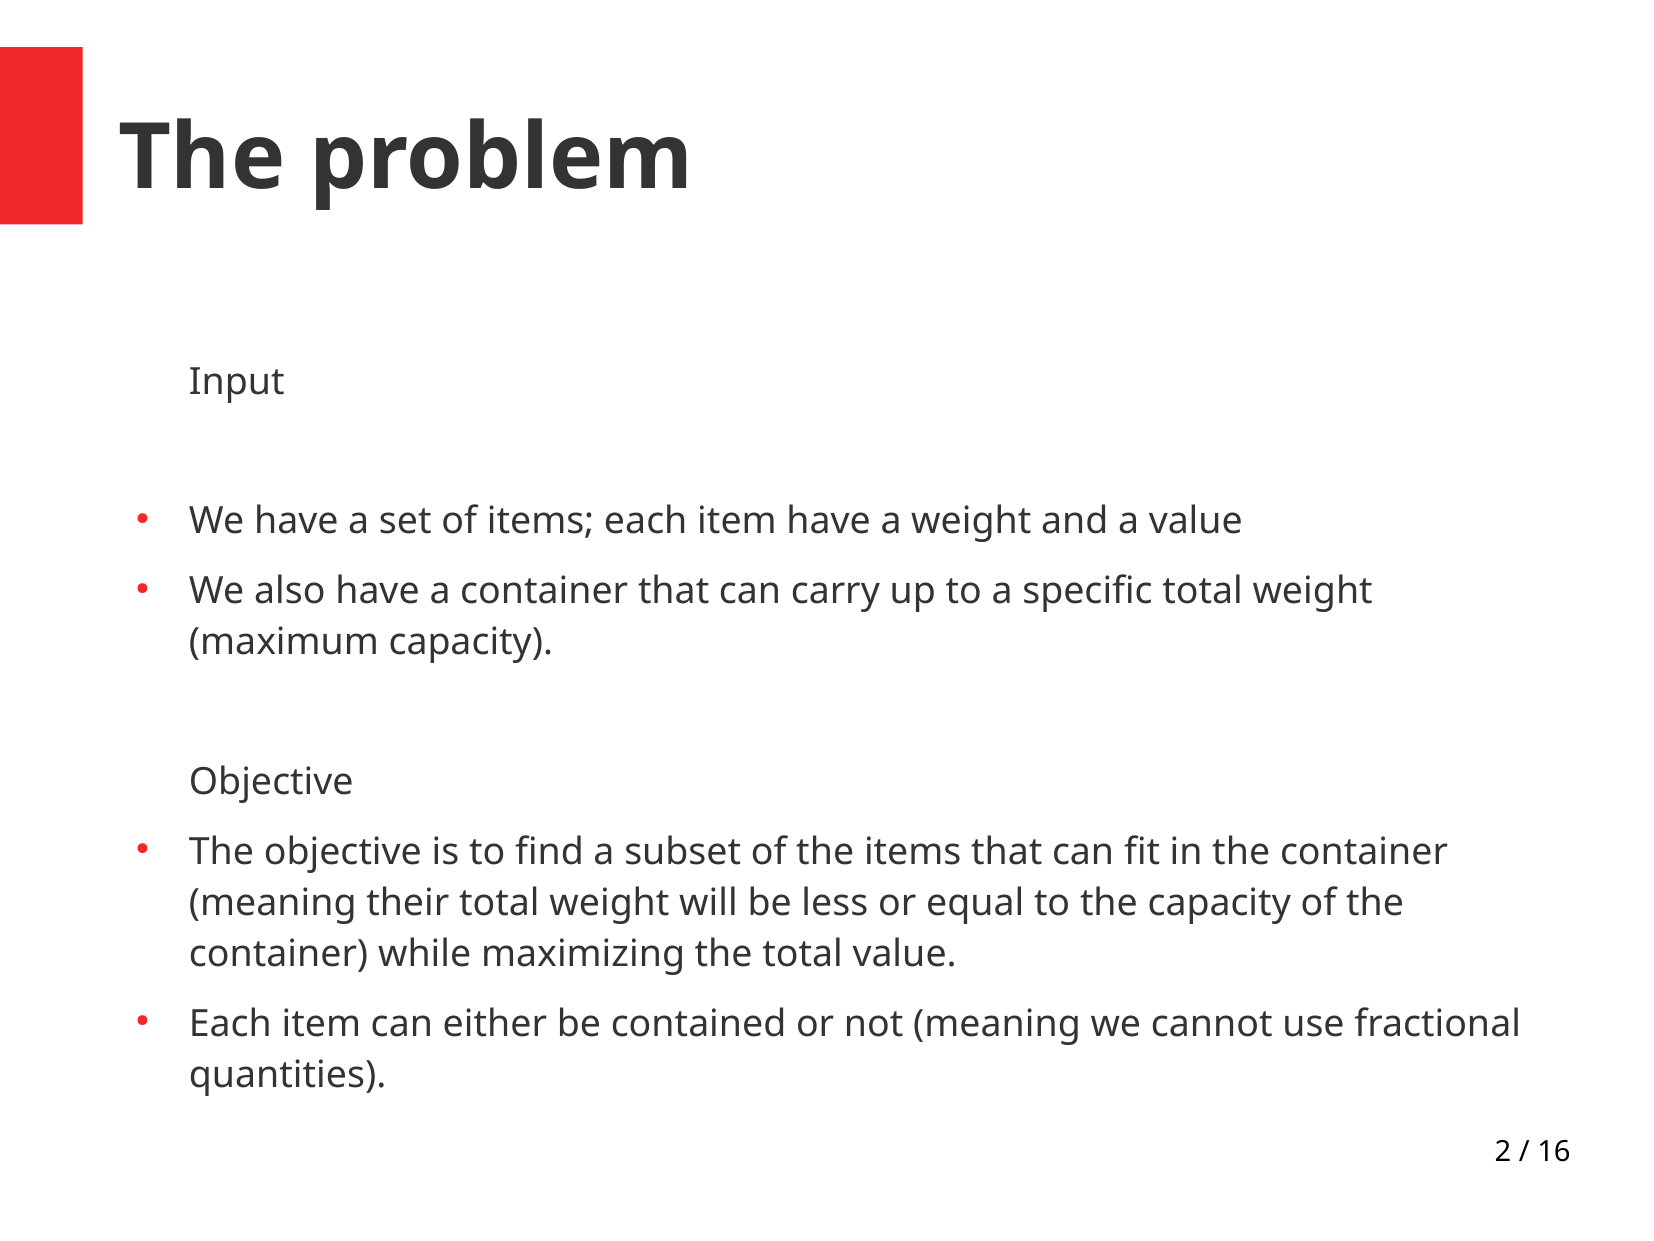

# The problem
Input
We have a set of items; each item have a weight and a value
We also have a container that can carry up to a specific total weight (maximum capacity).
Objective
The objective is to find a subset of the items that can fit in the container (meaning their total weight will be less or equal to the capacity of the container) while maximizing the total value.
Each item can either be contained or not (meaning we cannot use fractional quantities).
2